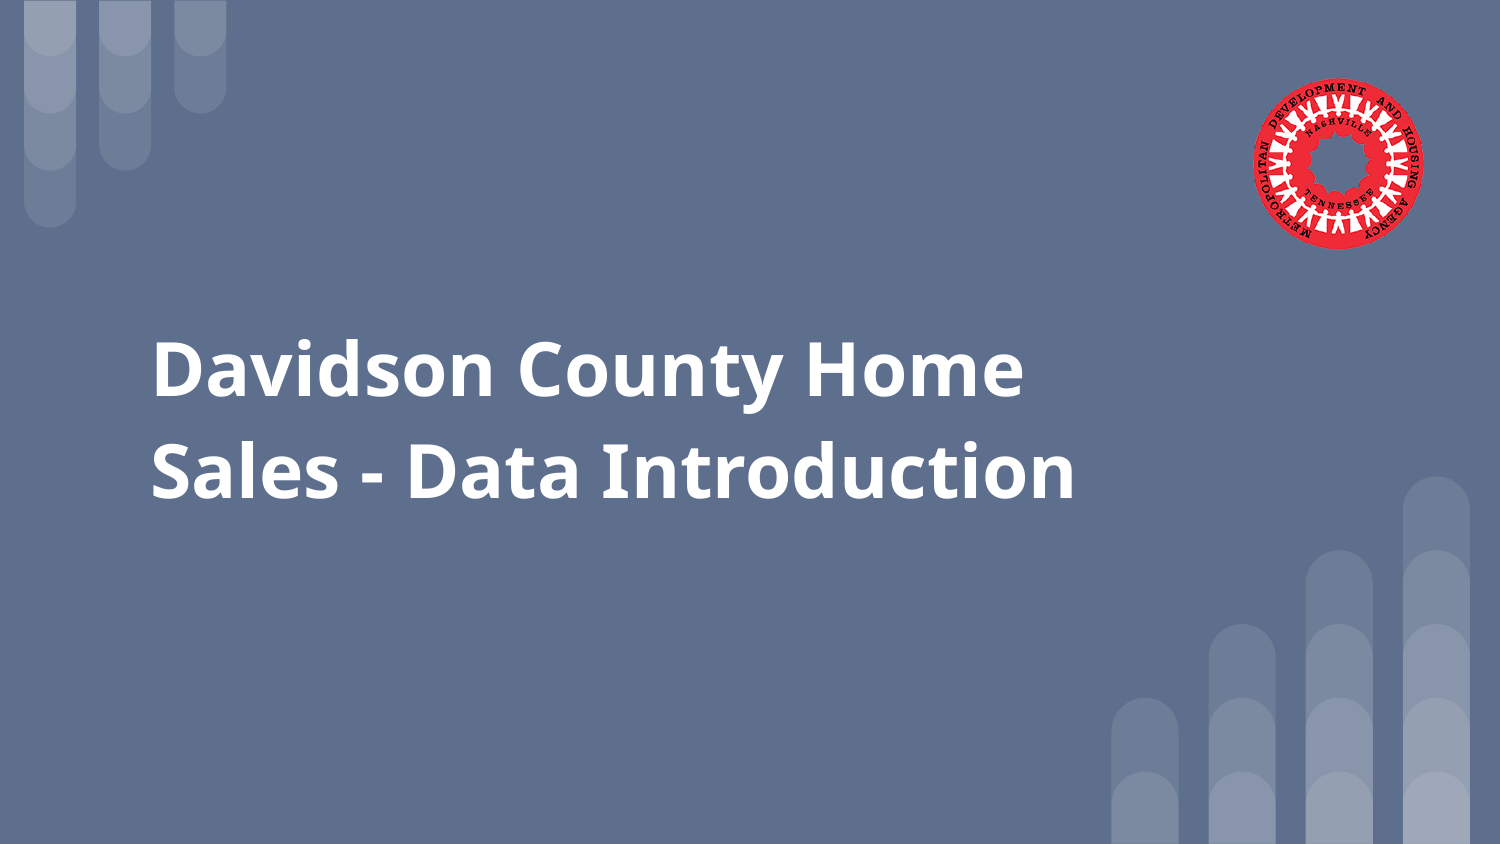

# Davidson County Home Sales - Data Introduction